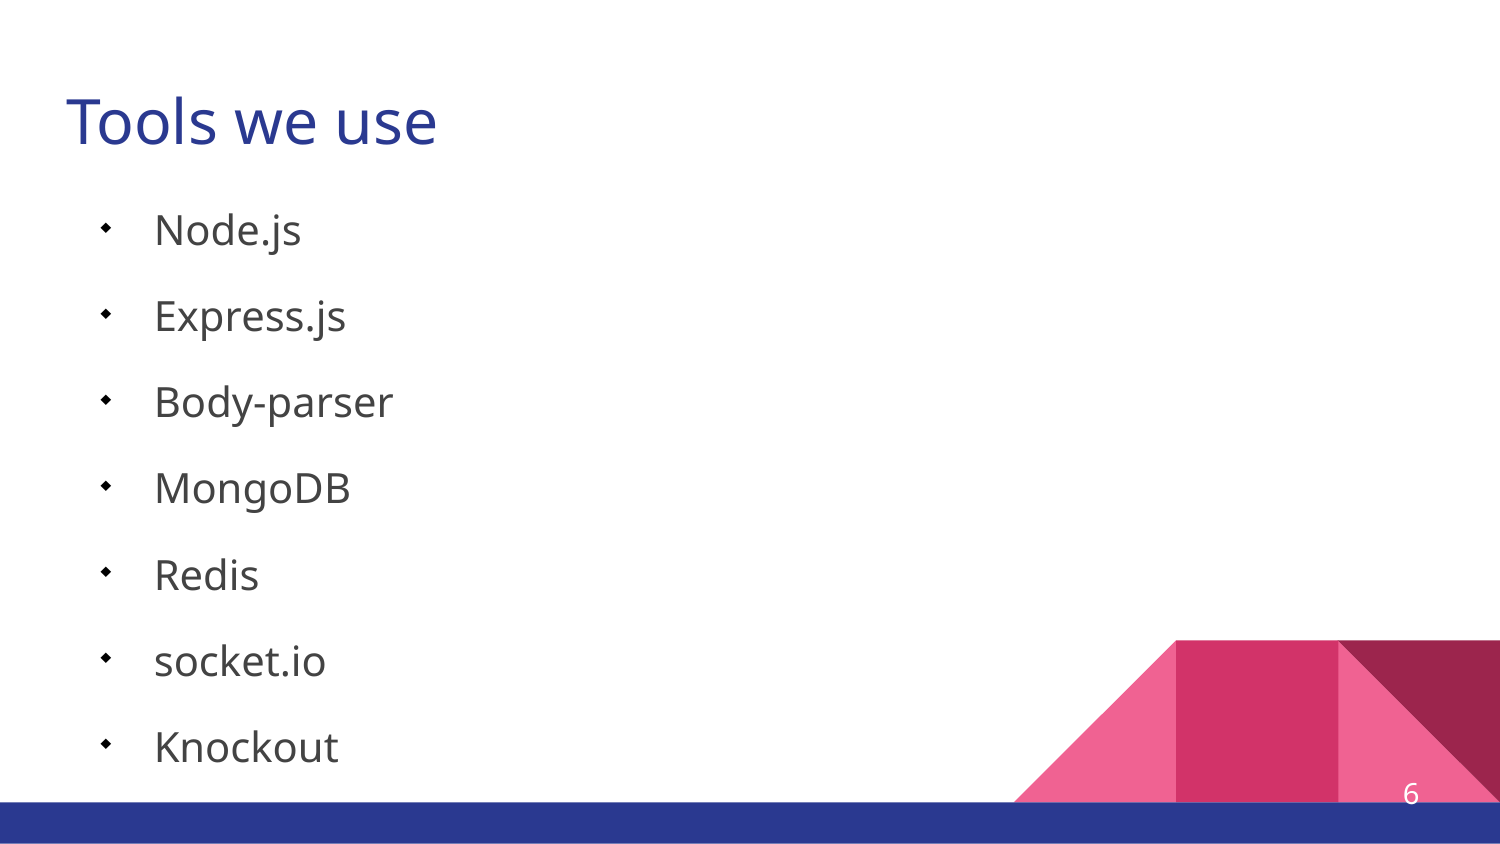

# Tools we use
Node.js
Express.js
Body-parser
MongoDB
Redis
socket.io
Knockout